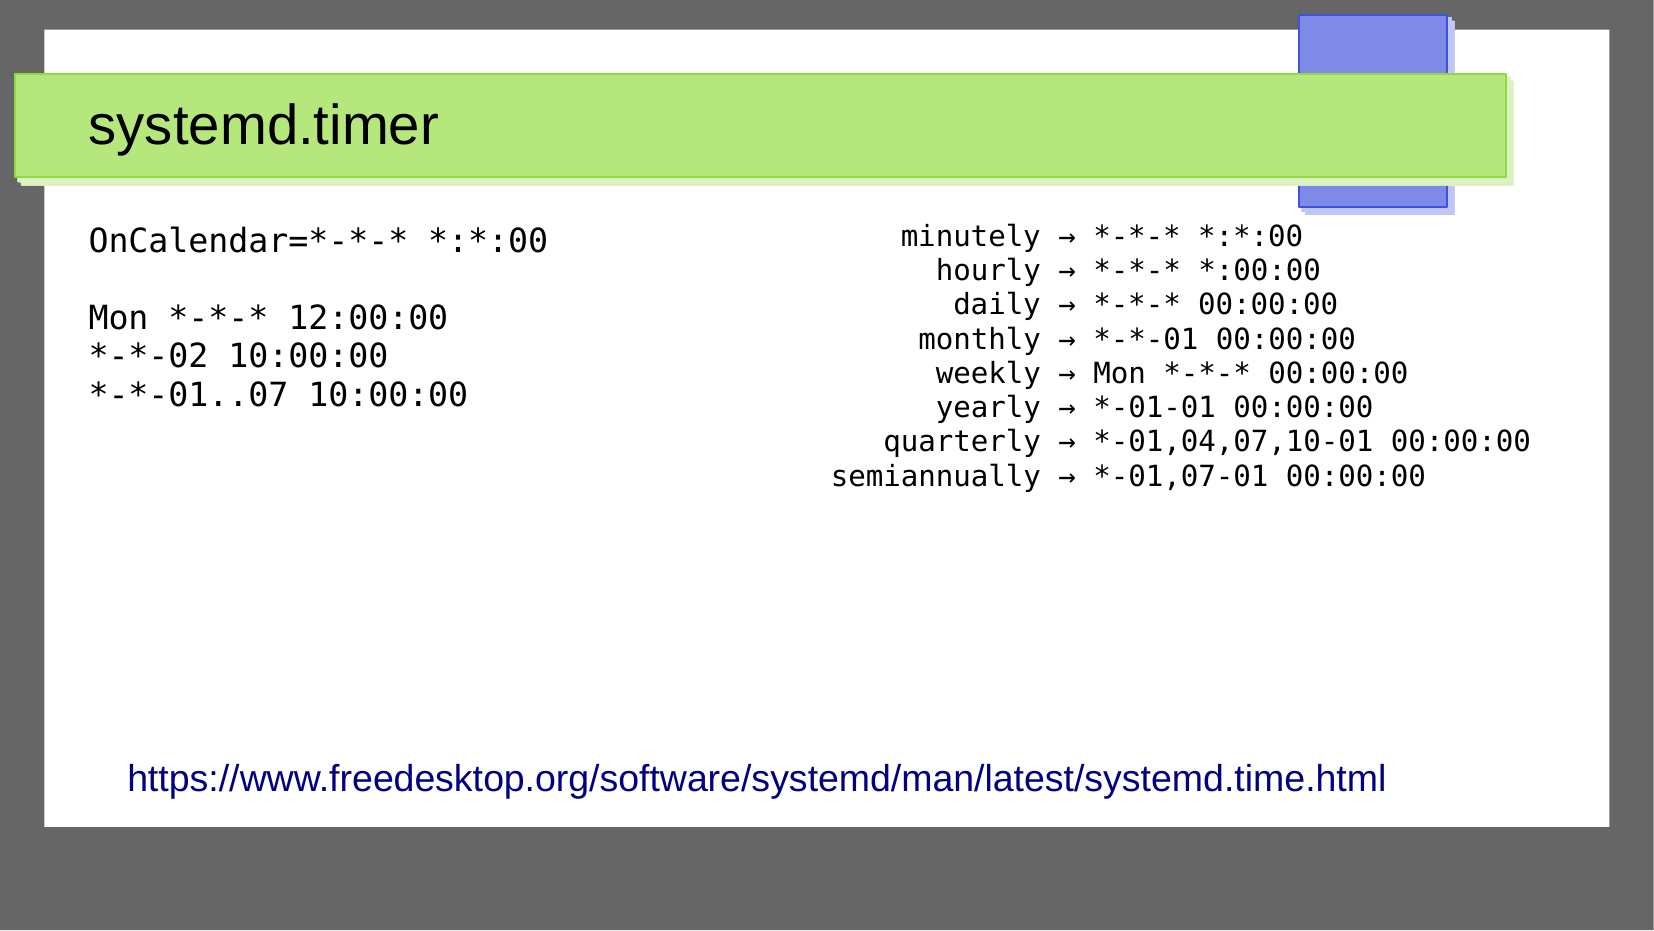

# systemd.timer
 minutely → *-*-* *:*:00
 hourly → *-*-* *:00:00
 daily → *-*-* 00:00:00
 monthly → *-*-01 00:00:00
 weekly → Mon *-*-* 00:00:00
 yearly → *-01-01 00:00:00
 quarterly → *-01,04,07,10-01 00:00:00
semiannually → *-01,07-01 00:00:00
OnCalendar=*-*-* *:*:00
Mon *-*-* 12:00:00
*-*-02 10:00:00
*-*-01..07 10:00:00
https://www.freedesktop.org/software/systemd/man/latest/systemd.time.html